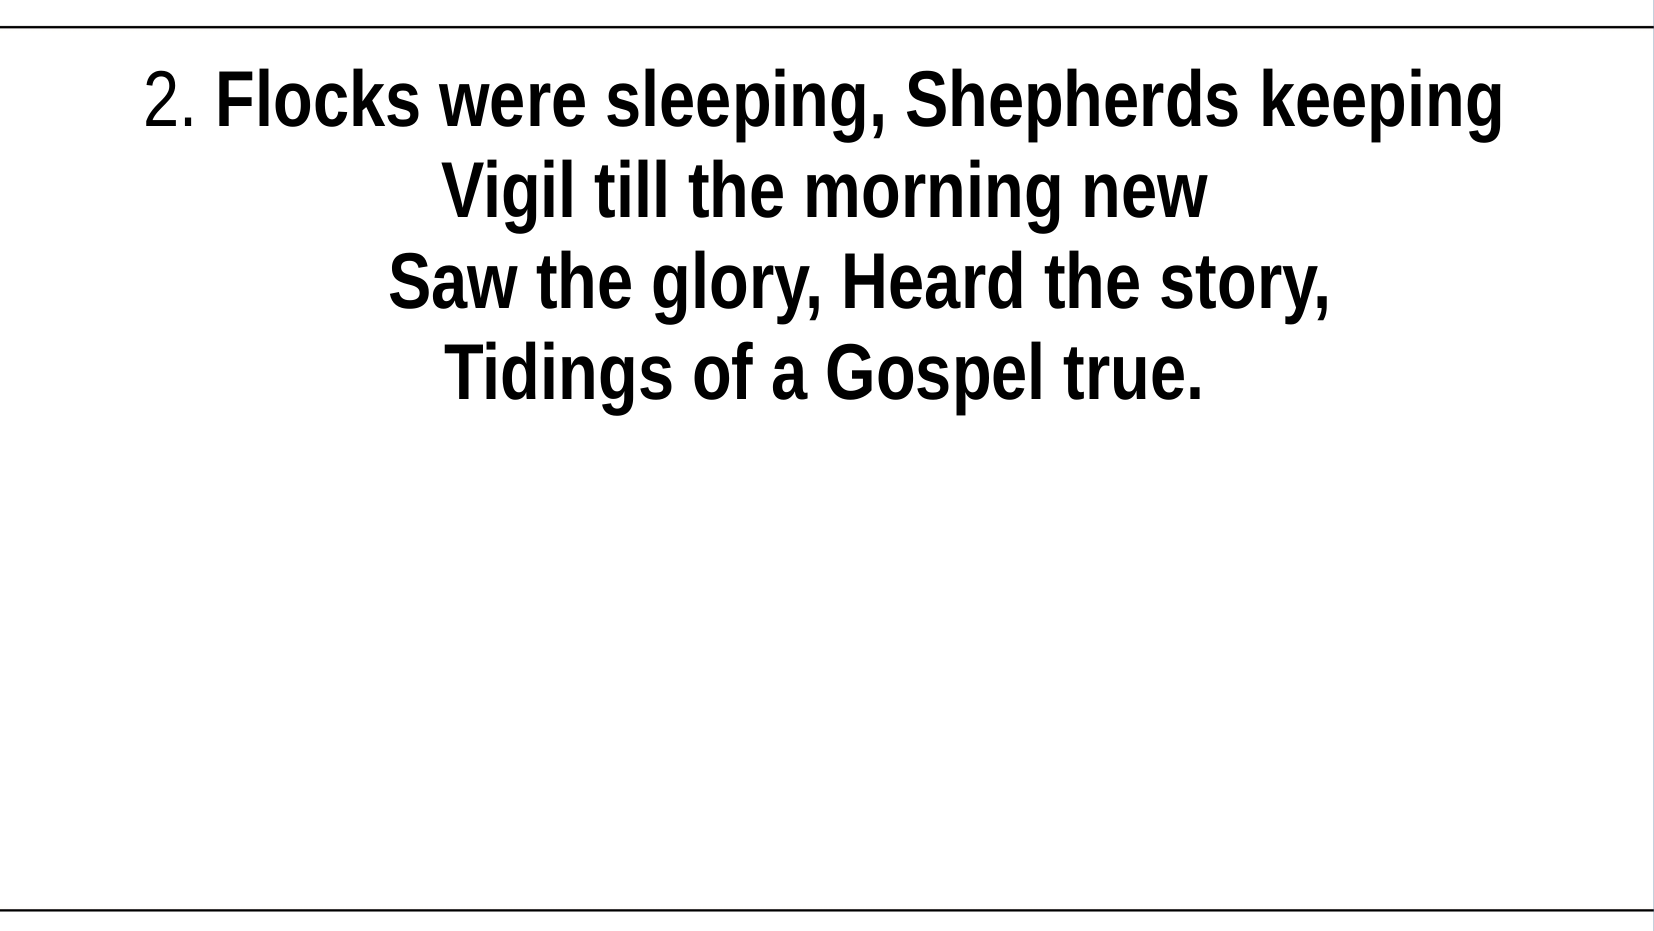

2. Flocks were sleeping, Shepherds keeping
Vigil till the morning new
 Saw the glory, Heard the story,
Tidings of a Gospel true.